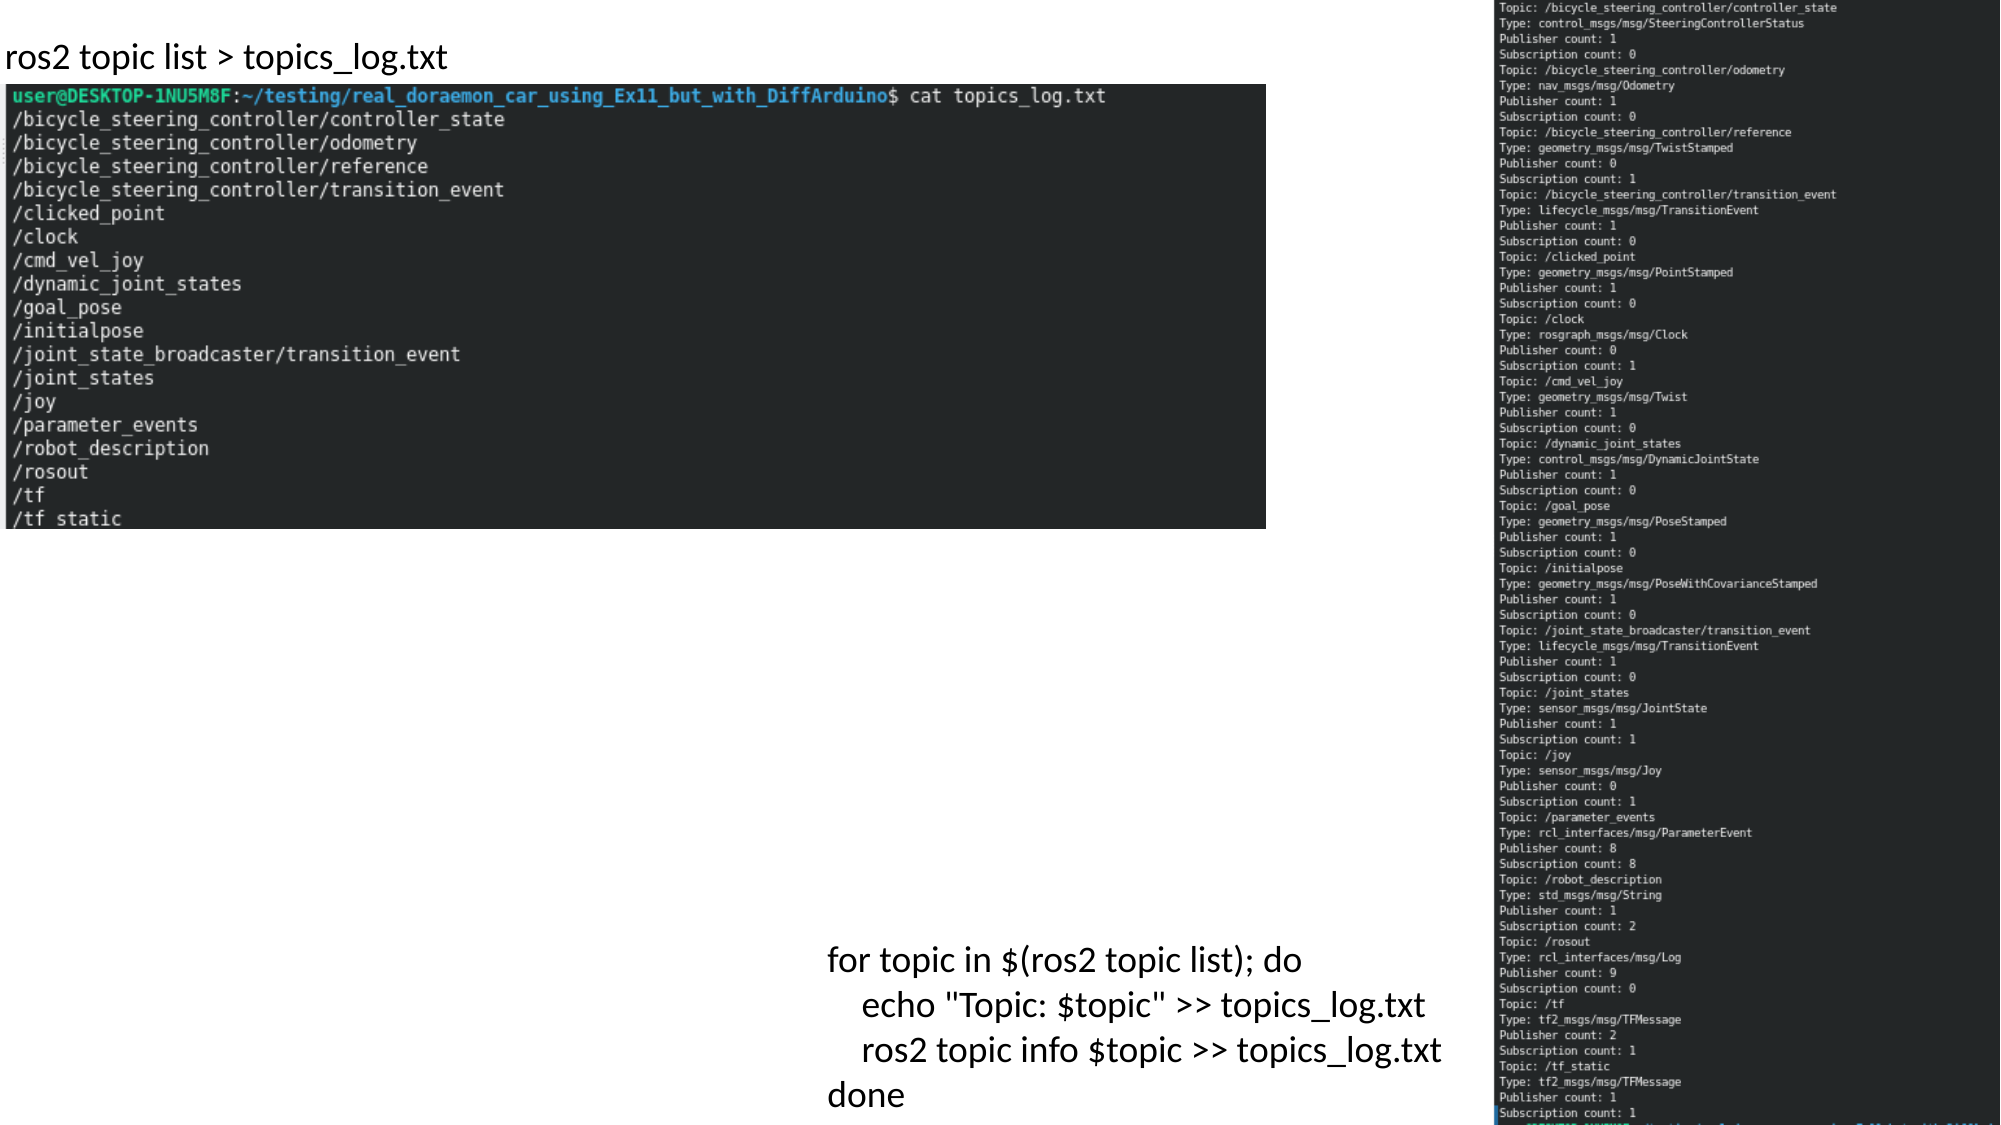

ros2 topic list > topics_log.txt
for topic in $(ros2 topic list); do
 echo "Topic: $topic" >> topics_log.txt
 ros2 topic info $topic >> topics_log.txt
done